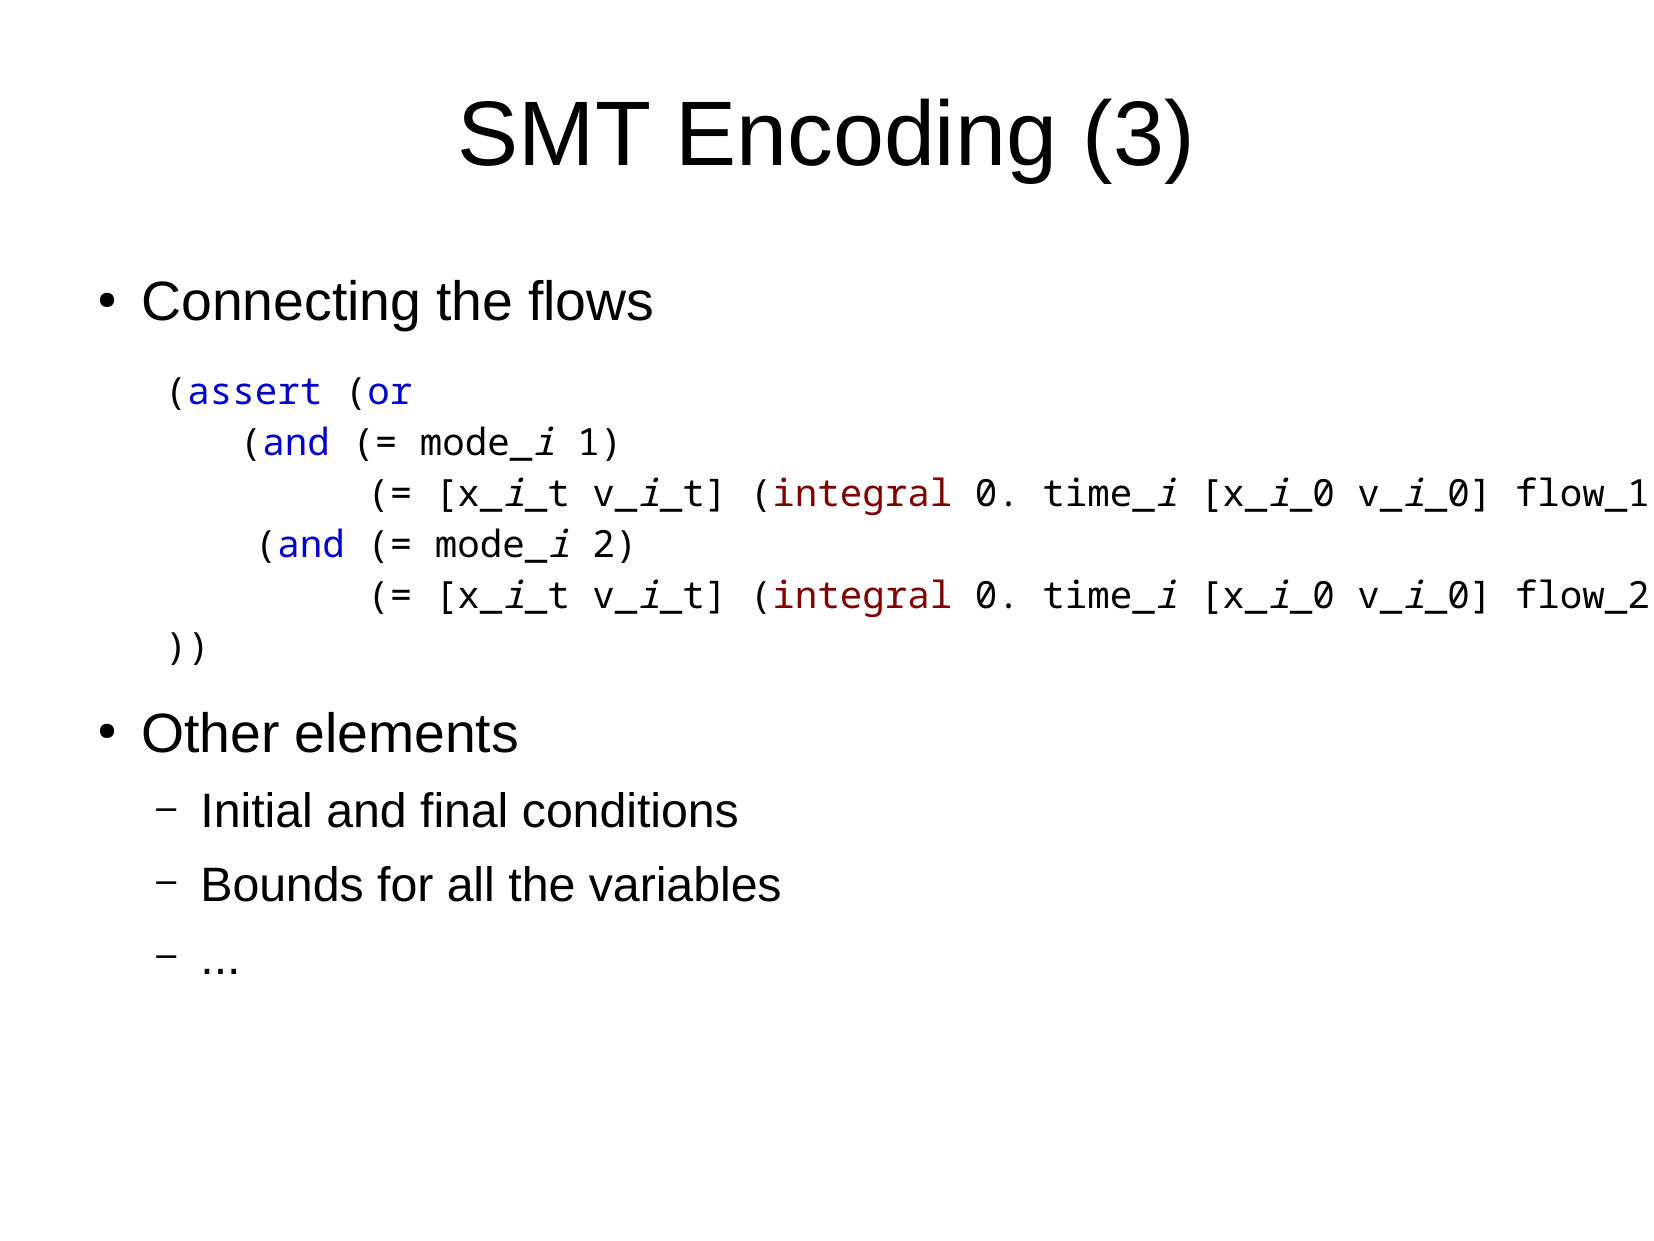

# SMT Encoding (3)
Connecting the flows
Other elements
Initial and final conditions
Bounds for all the variables
...
(assert (or
	(and (= mode_i 1)
 (= [x_i_t v_i_t] (integral 0. time_i [x_i_0 v_i_0] flow_1)))
 (and (= mode_i 2)
 (= [x_i_t v_i_t] (integral 0. time_i [x_i_0 v_i_0] flow_2)))
))